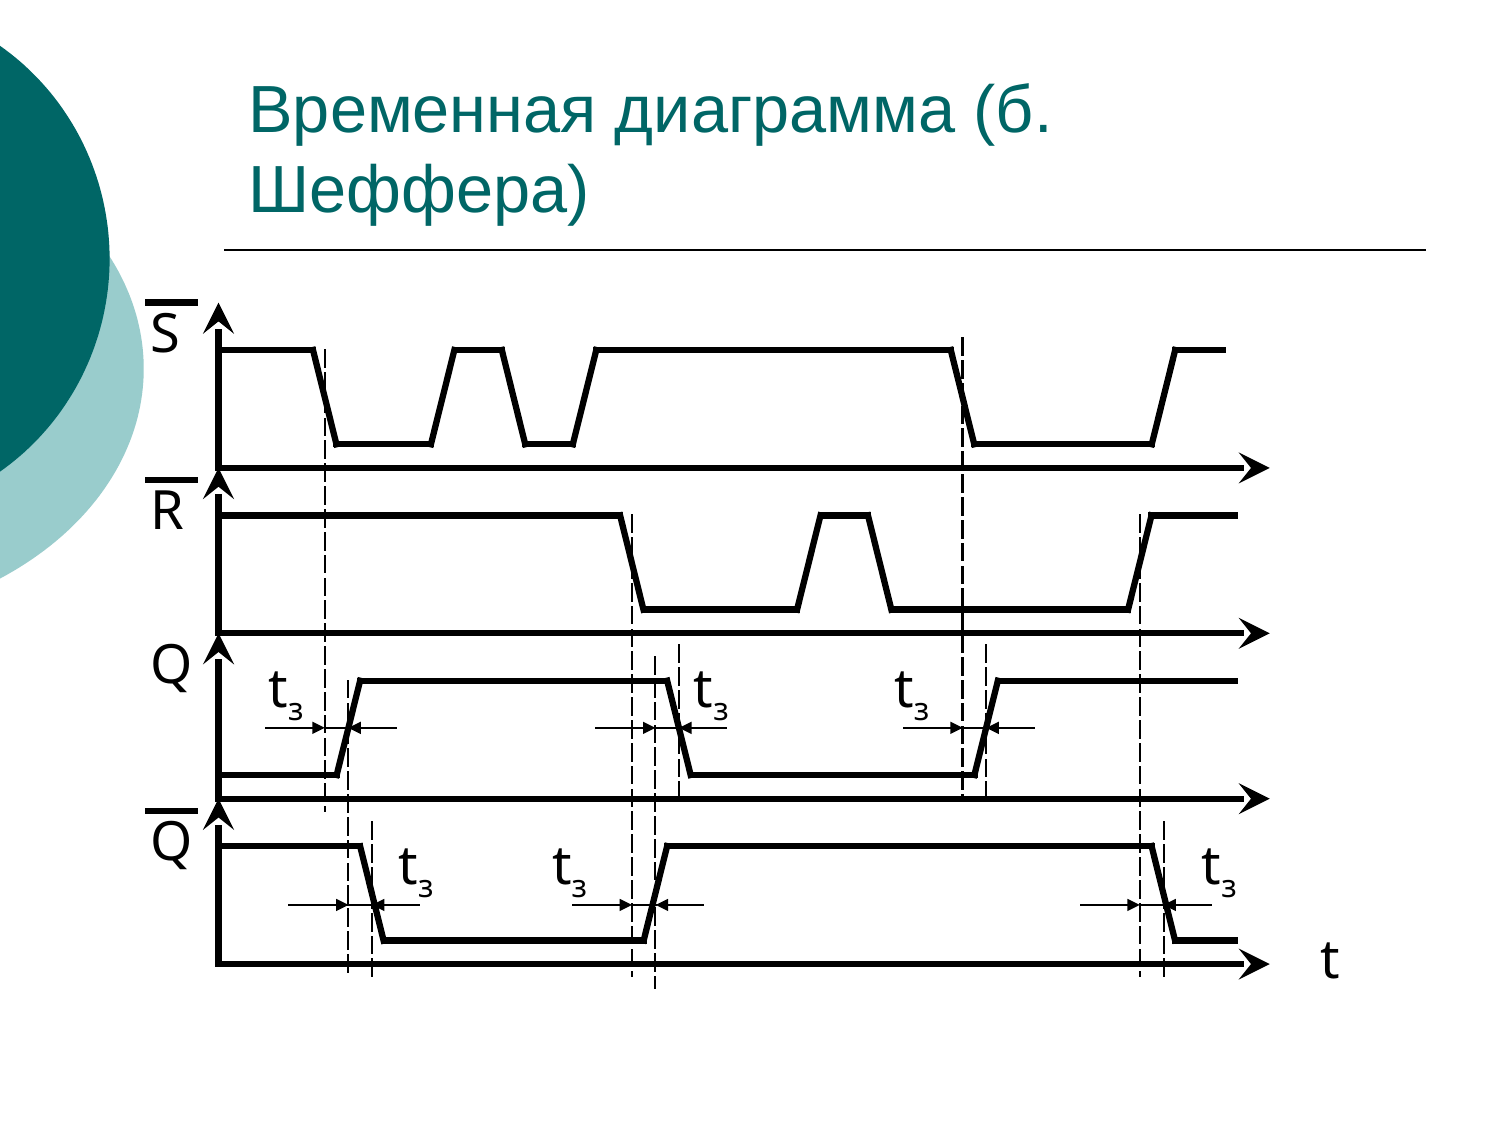

# Временная диаграмма (б. Шеффера)
S
R
Q
tз
tз
tз
Q
tз
tз
tз
t